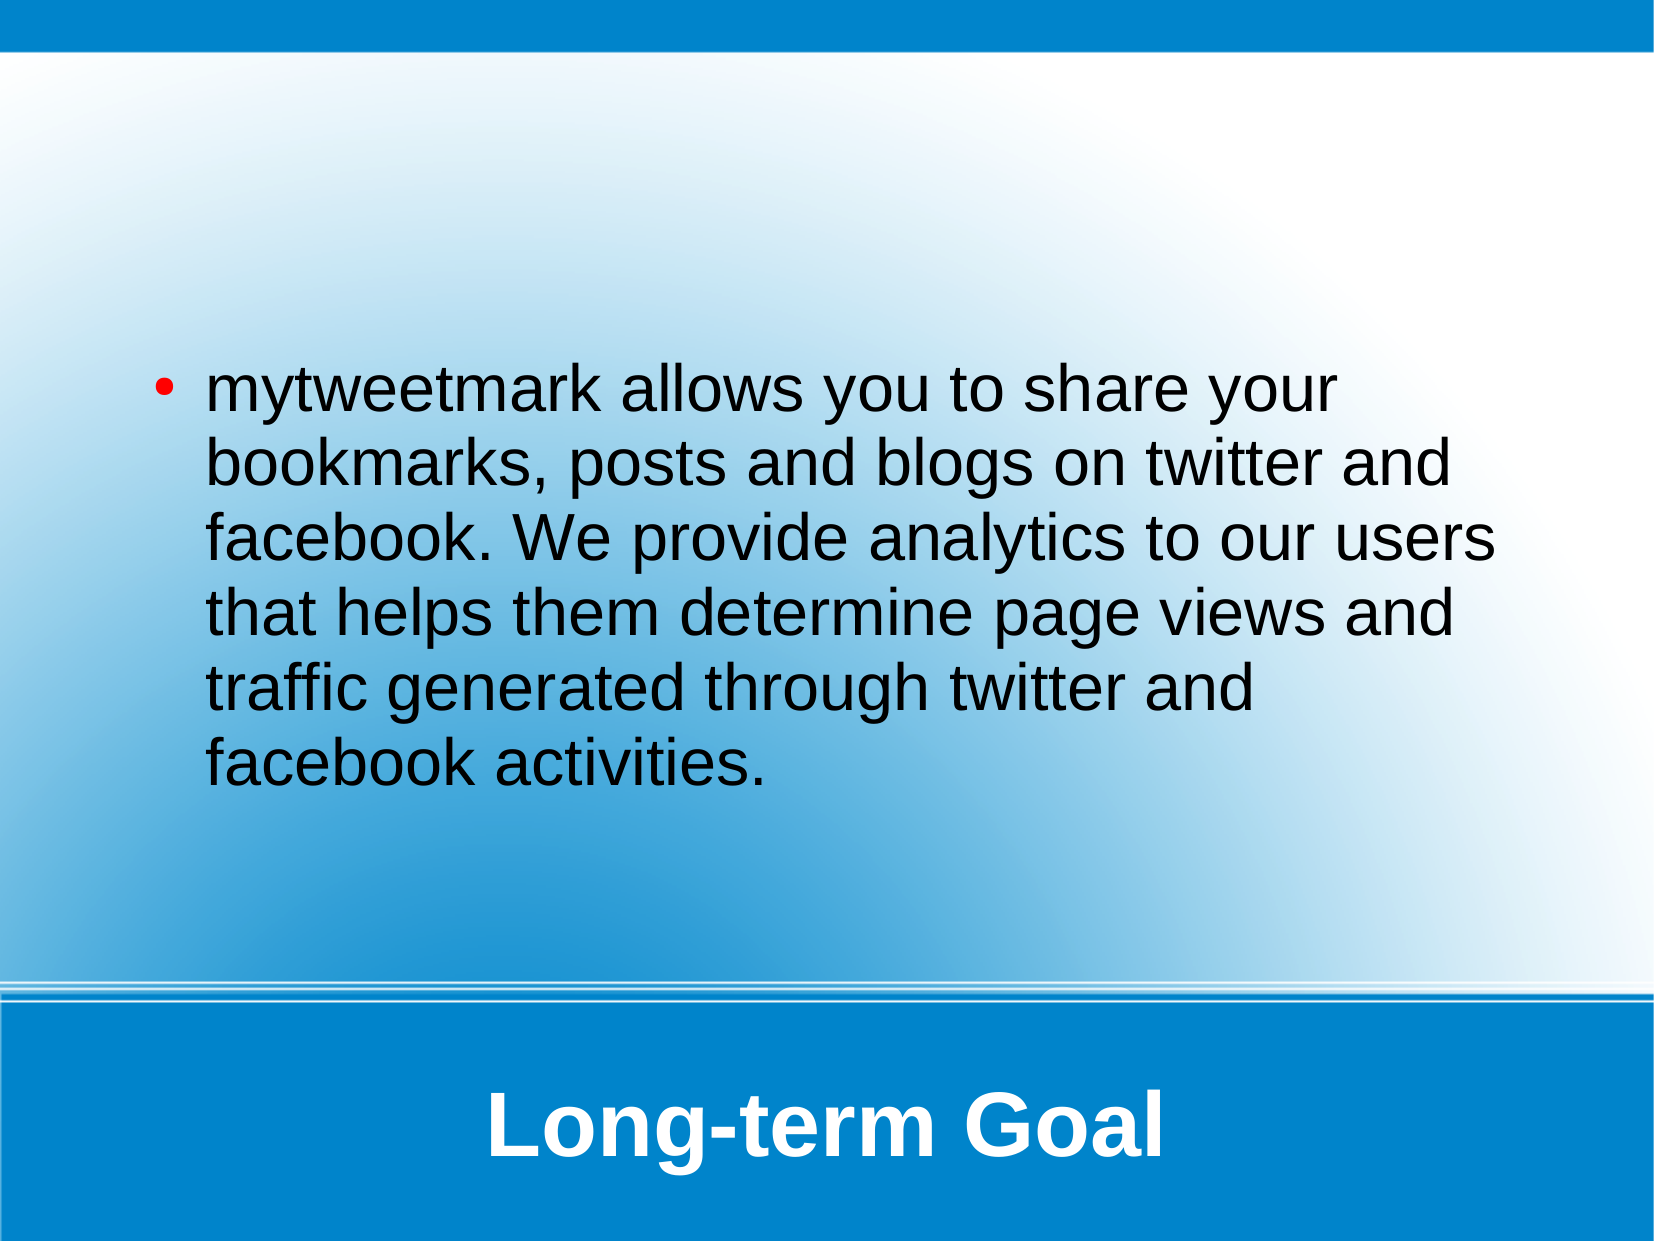

mytweetmark allows you to share your bookmarks, posts and blogs on twitter and facebook. We provide analytics to our users that helps them determine page views and traffic generated through twitter and facebook activities.
# Long-term Goal